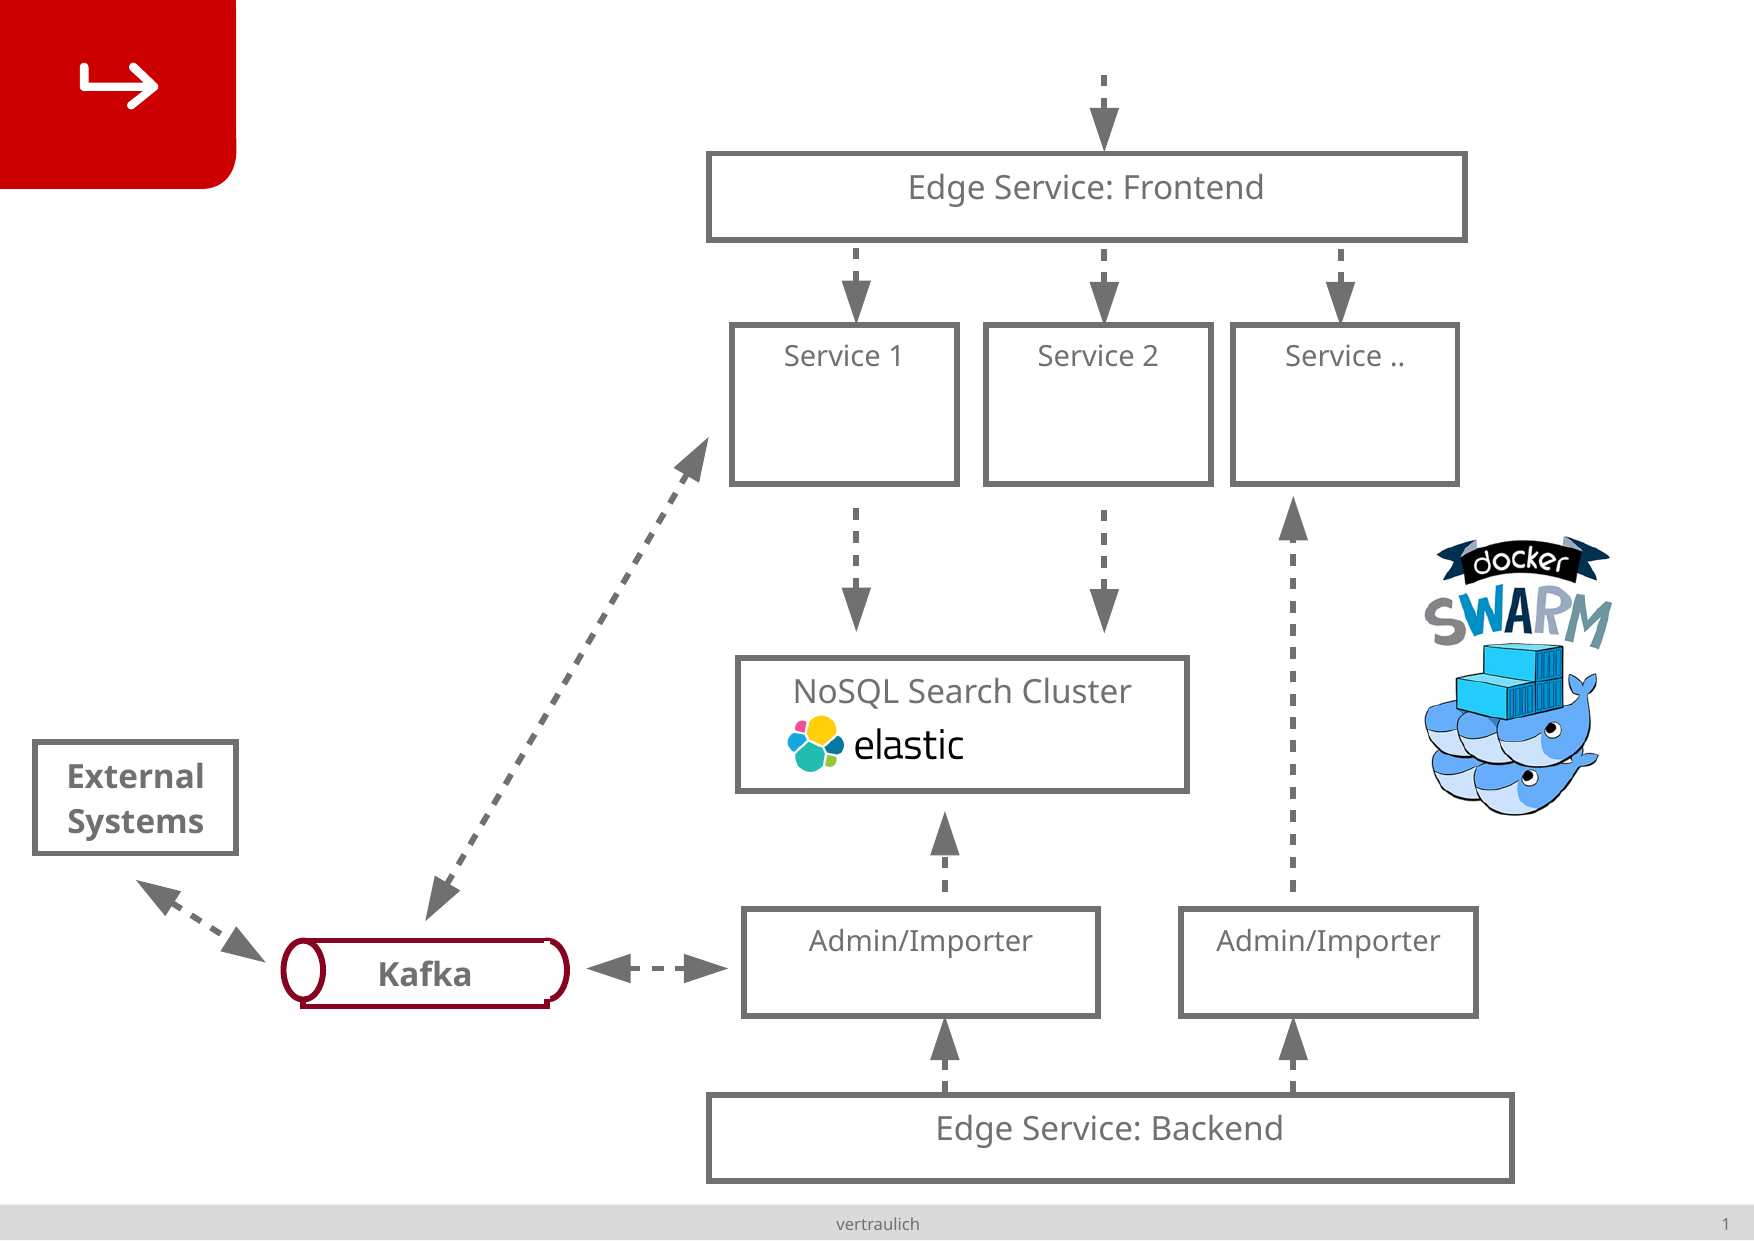

Edge Service: Frontend
Service 1
Service 2
Service ..
NoSQL Search Cluster
External
Systems
Admin/Importer
Admin/Importer
Kafka
Edge Service: Backend
1